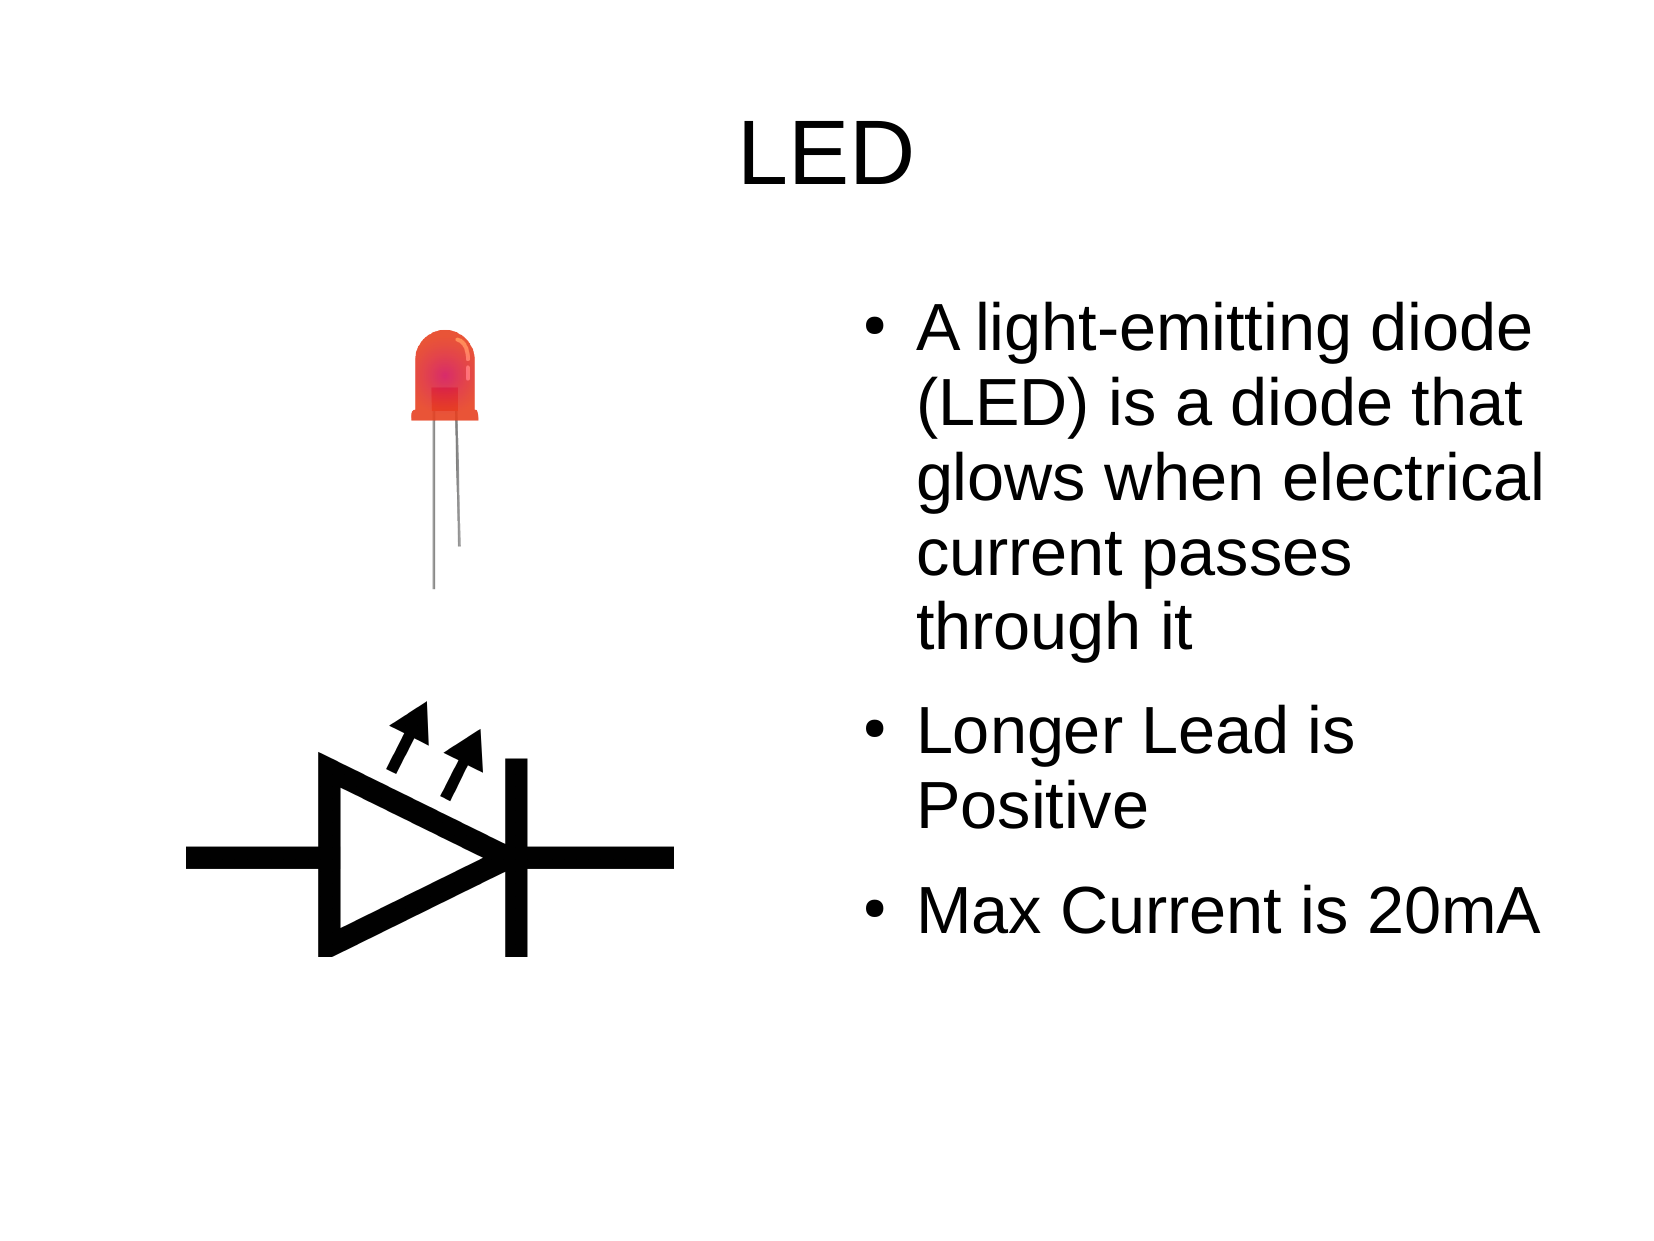

# LED
A light-emitting diode (LED) is a diode that glows when electrical current passes through it
Longer Lead is Positive
Max Current is 20mA